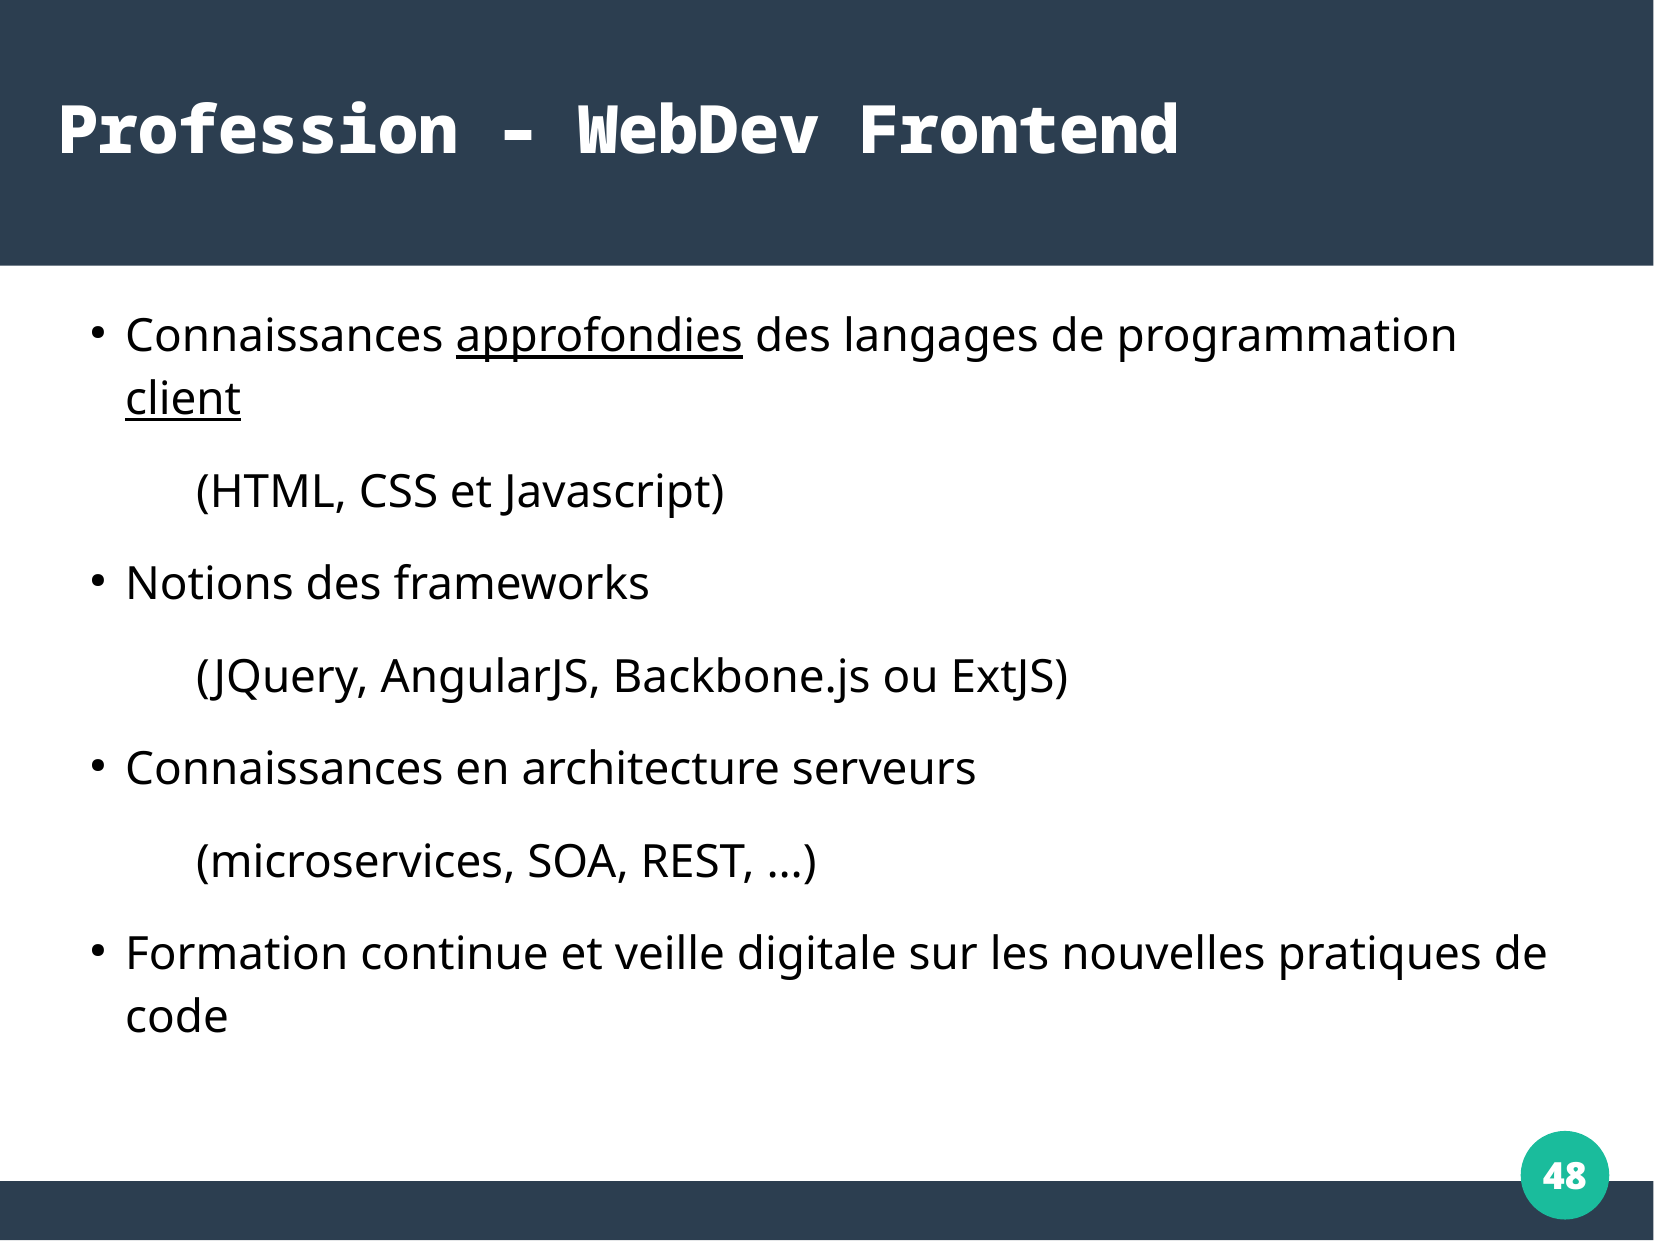

# Profession – WebDev Frontend
Connaissances approfondies des langages de programmation client
(HTML, CSS et Javascript)
Notions des frameworks
(JQuery, AngularJS, Backbone.js ou ExtJS)
Connaissances en architecture serveurs
(microservices, SOA, REST, …)
Formation continue et veille digitale sur les nouvelles pratiques de code
48